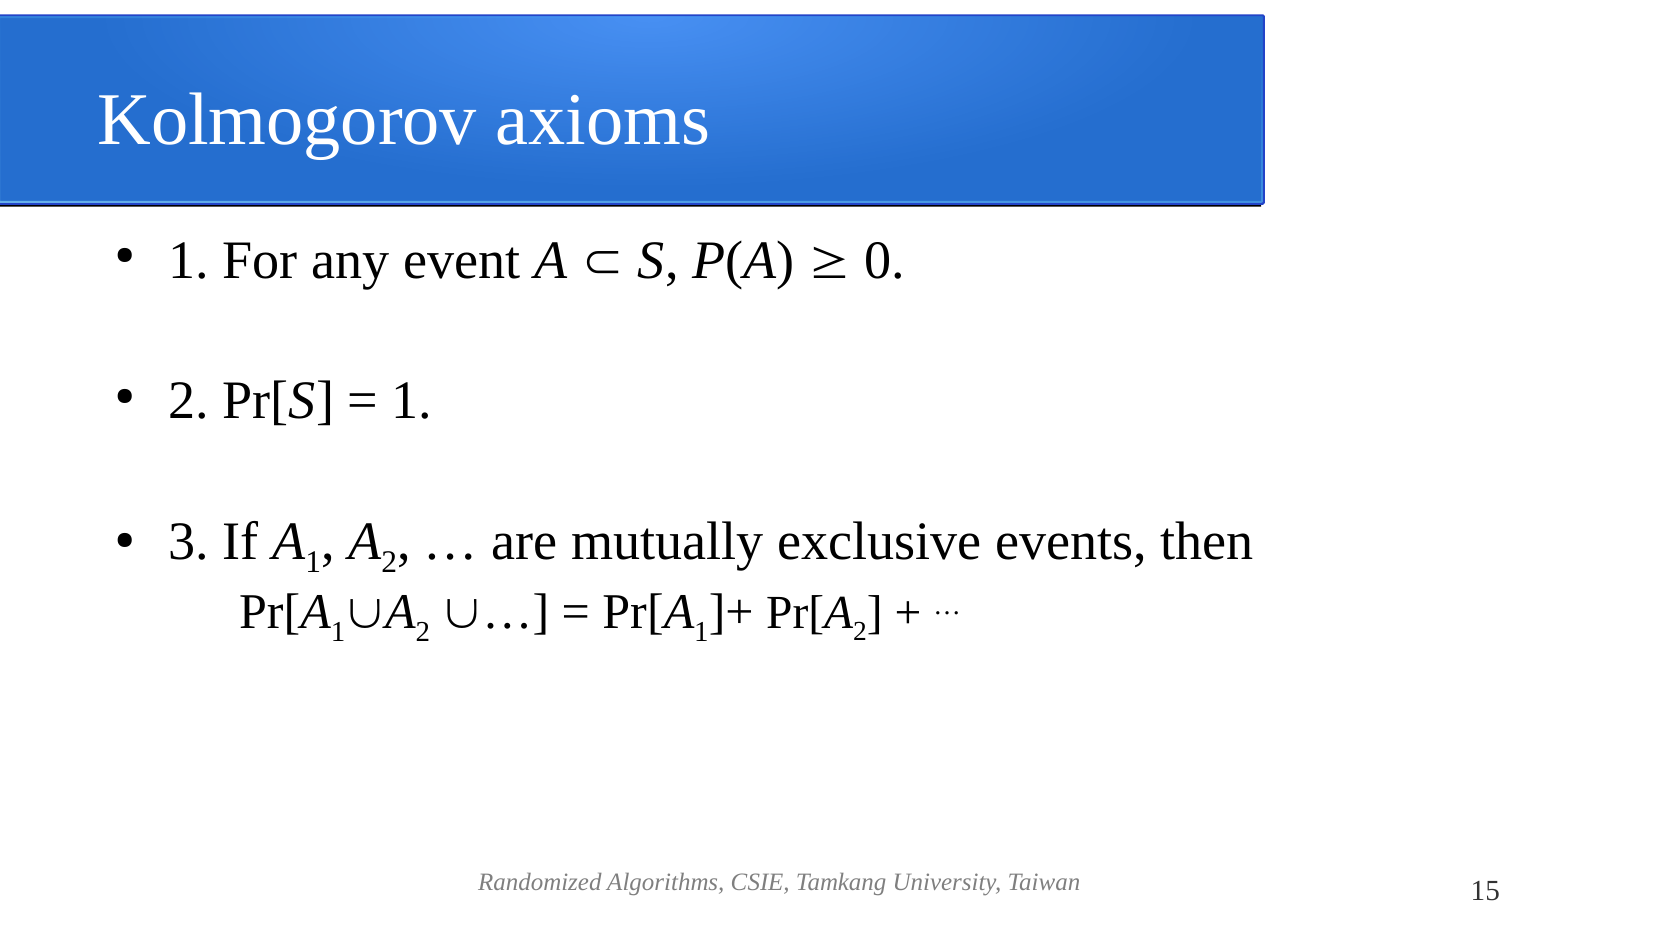

# Kolmogorov axioms
1. For any event A  S, P(A)  0.
2. Pr[S] = 1.
3. If A1, A2, … are mutually exclusive events, then
Pr[A1A2 …] = Pr[A1]+ Pr[A2] + …
Randomized Algorithms, CSIE, Tamkang University, Taiwan
15